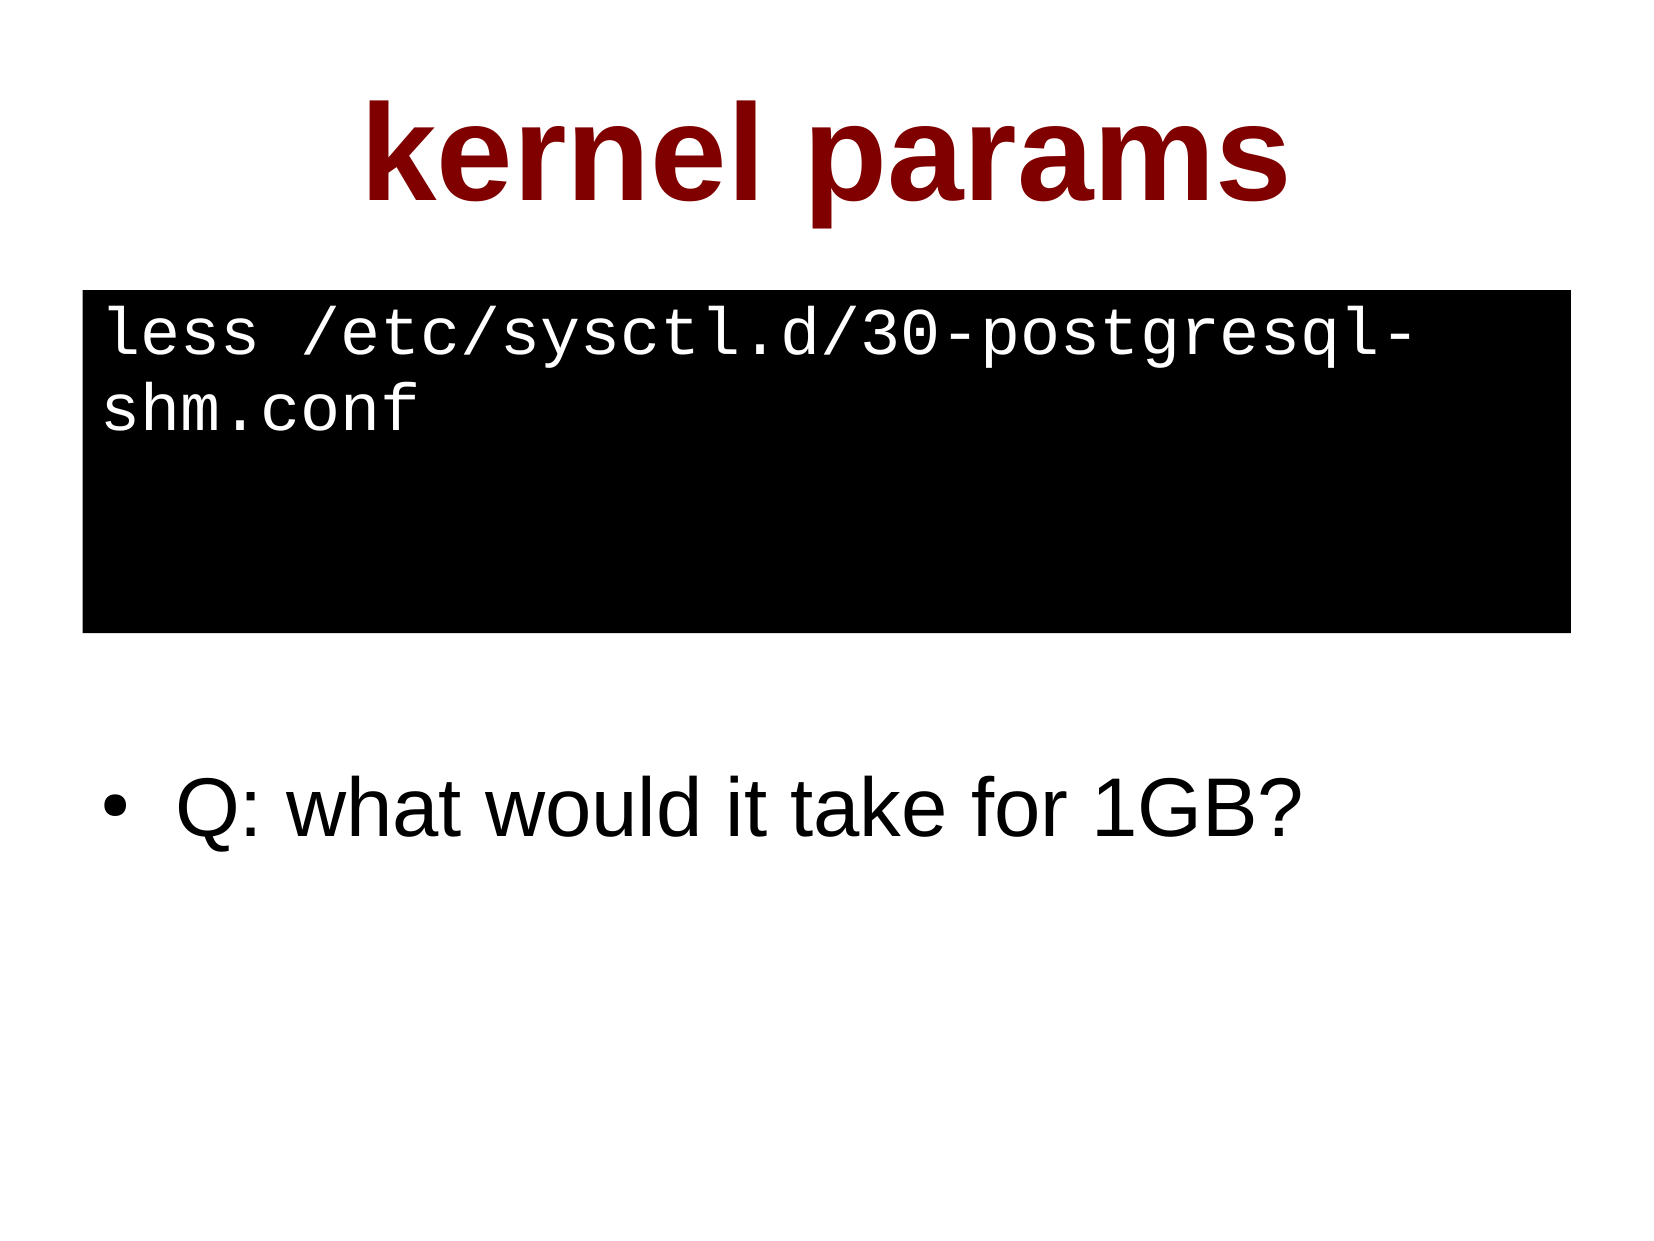

# kernel params
less /etc/sysctl.d/30-postgresql-shm.conf
Q: what would it take for 1GB?